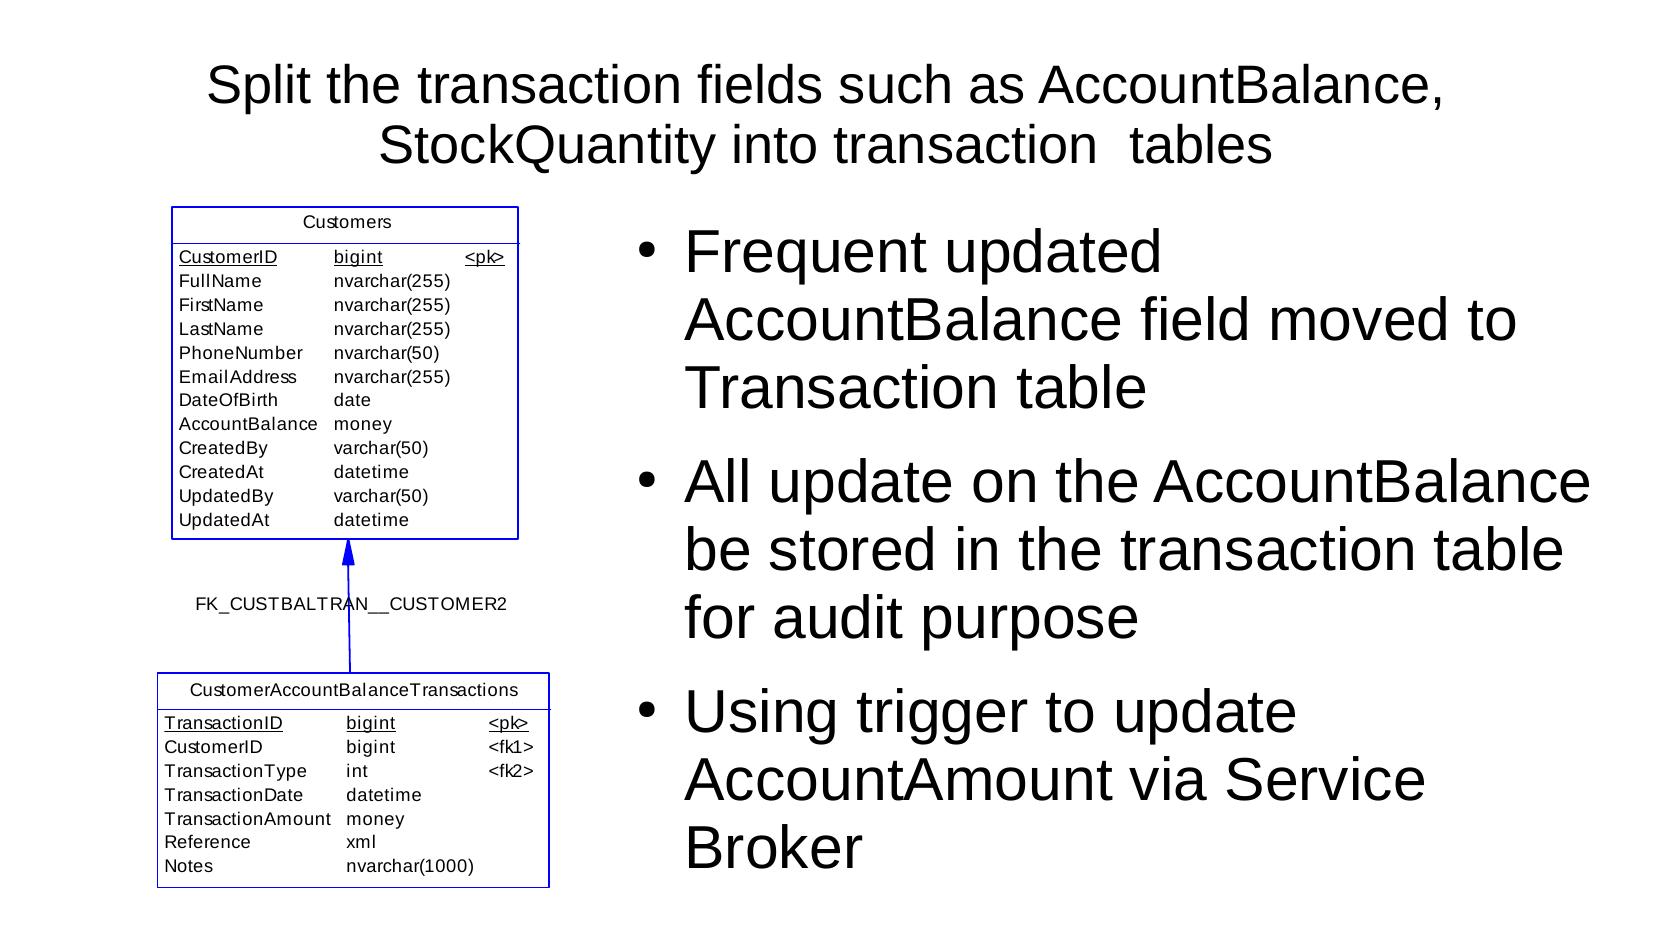

# Split the transaction fields such as AccountBalance, StockQuantity into transaction tables
Frequent updated AccountBalance field moved to Transaction table
All update on the AccountBalance be stored in the transaction table for audit purpose
Using trigger to update AccountAmount via Service Broker